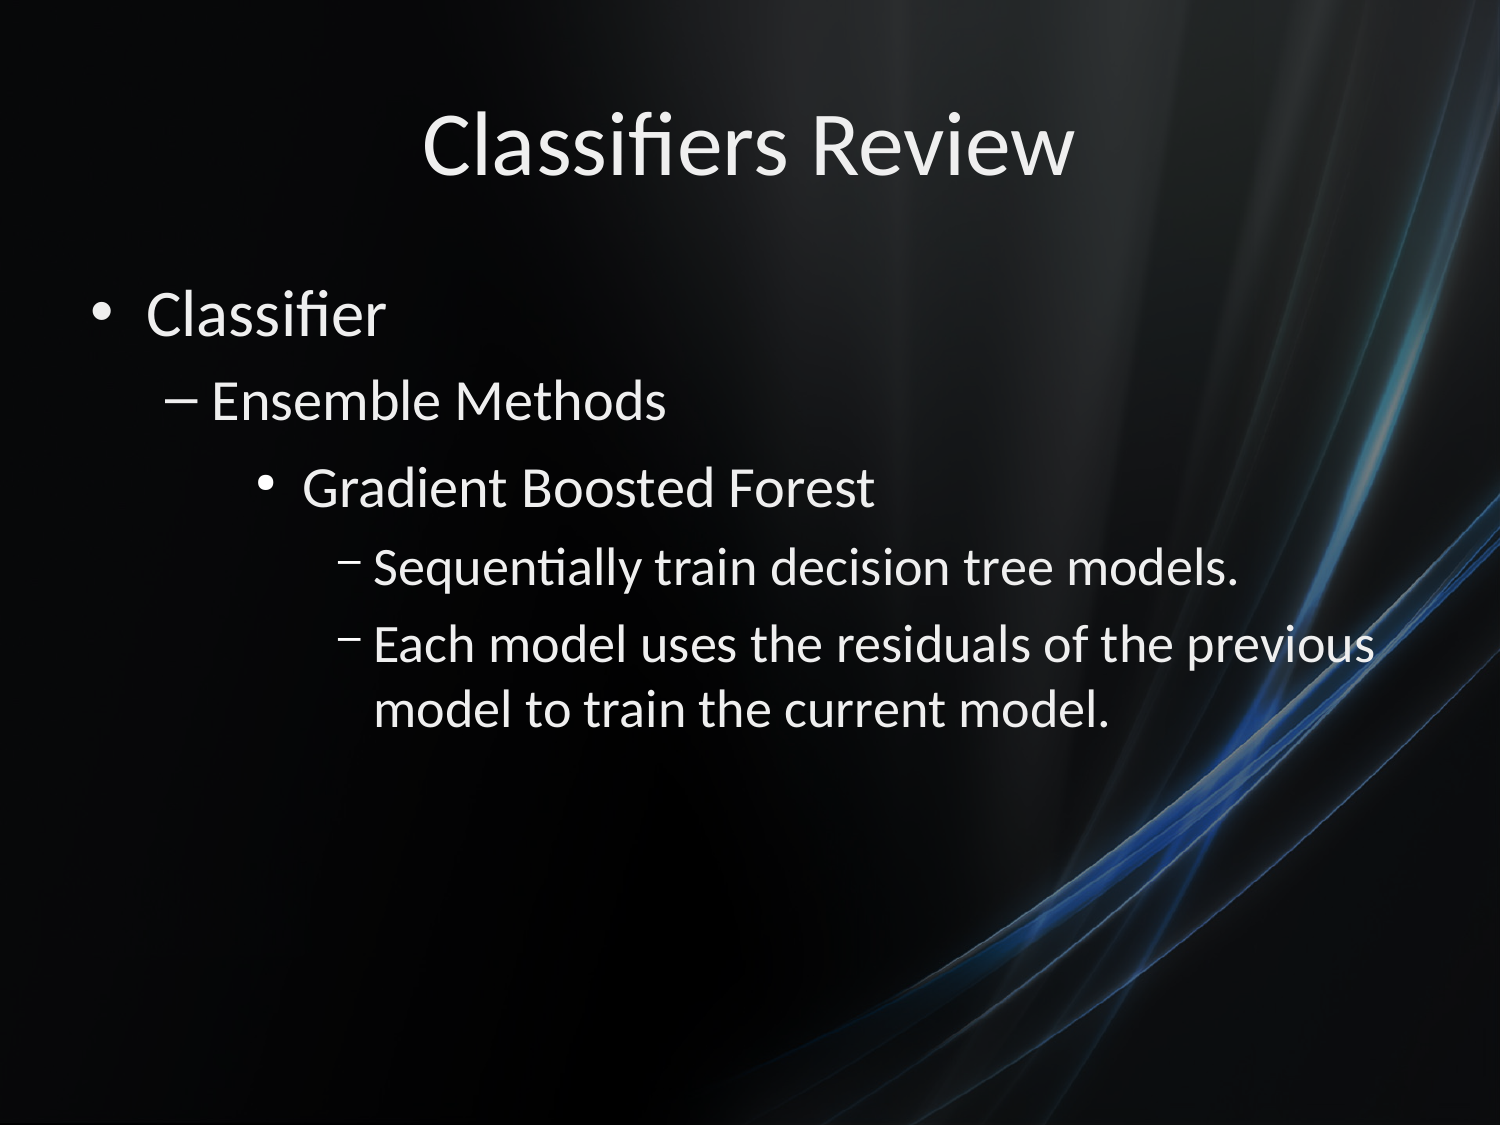

# Classifiers Review
Classifier
Ensemble Methods
Gradient Boosted Forest
Sequentially train decision tree models.
Each model uses the residuals of the previous model to train the current model.